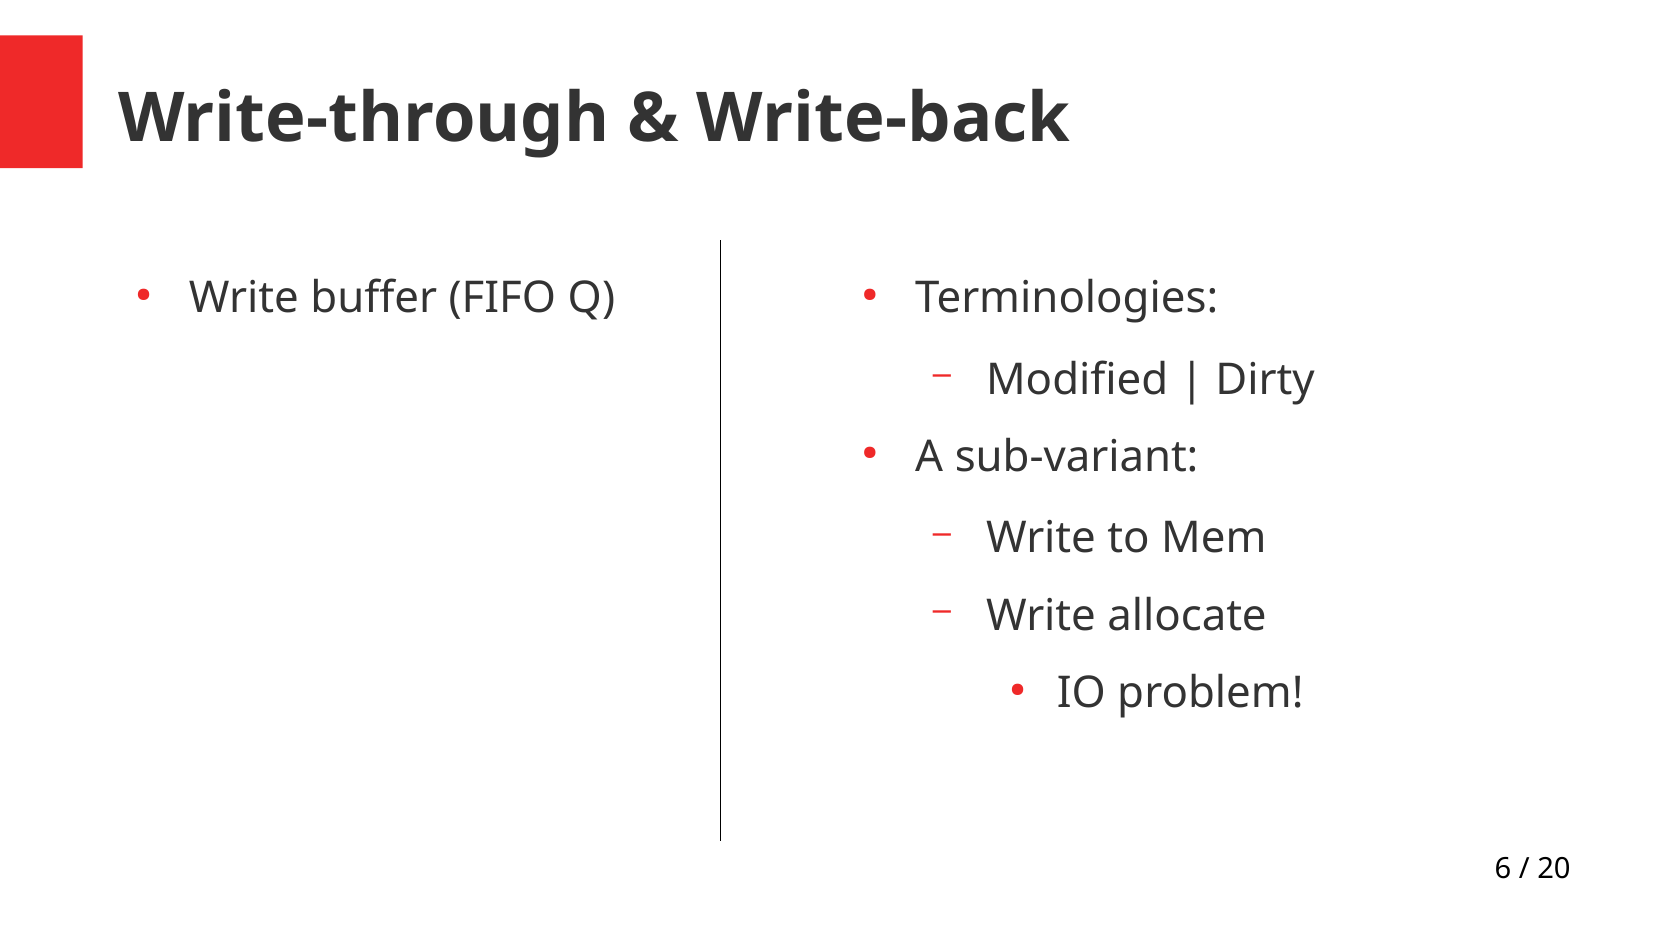

# Write-through & Write-back
Write buffer (FIFO Q)
Terminologies:
Modified | Dirty
A sub-variant:
Write to Mem
Write allocate
IO problem!
6